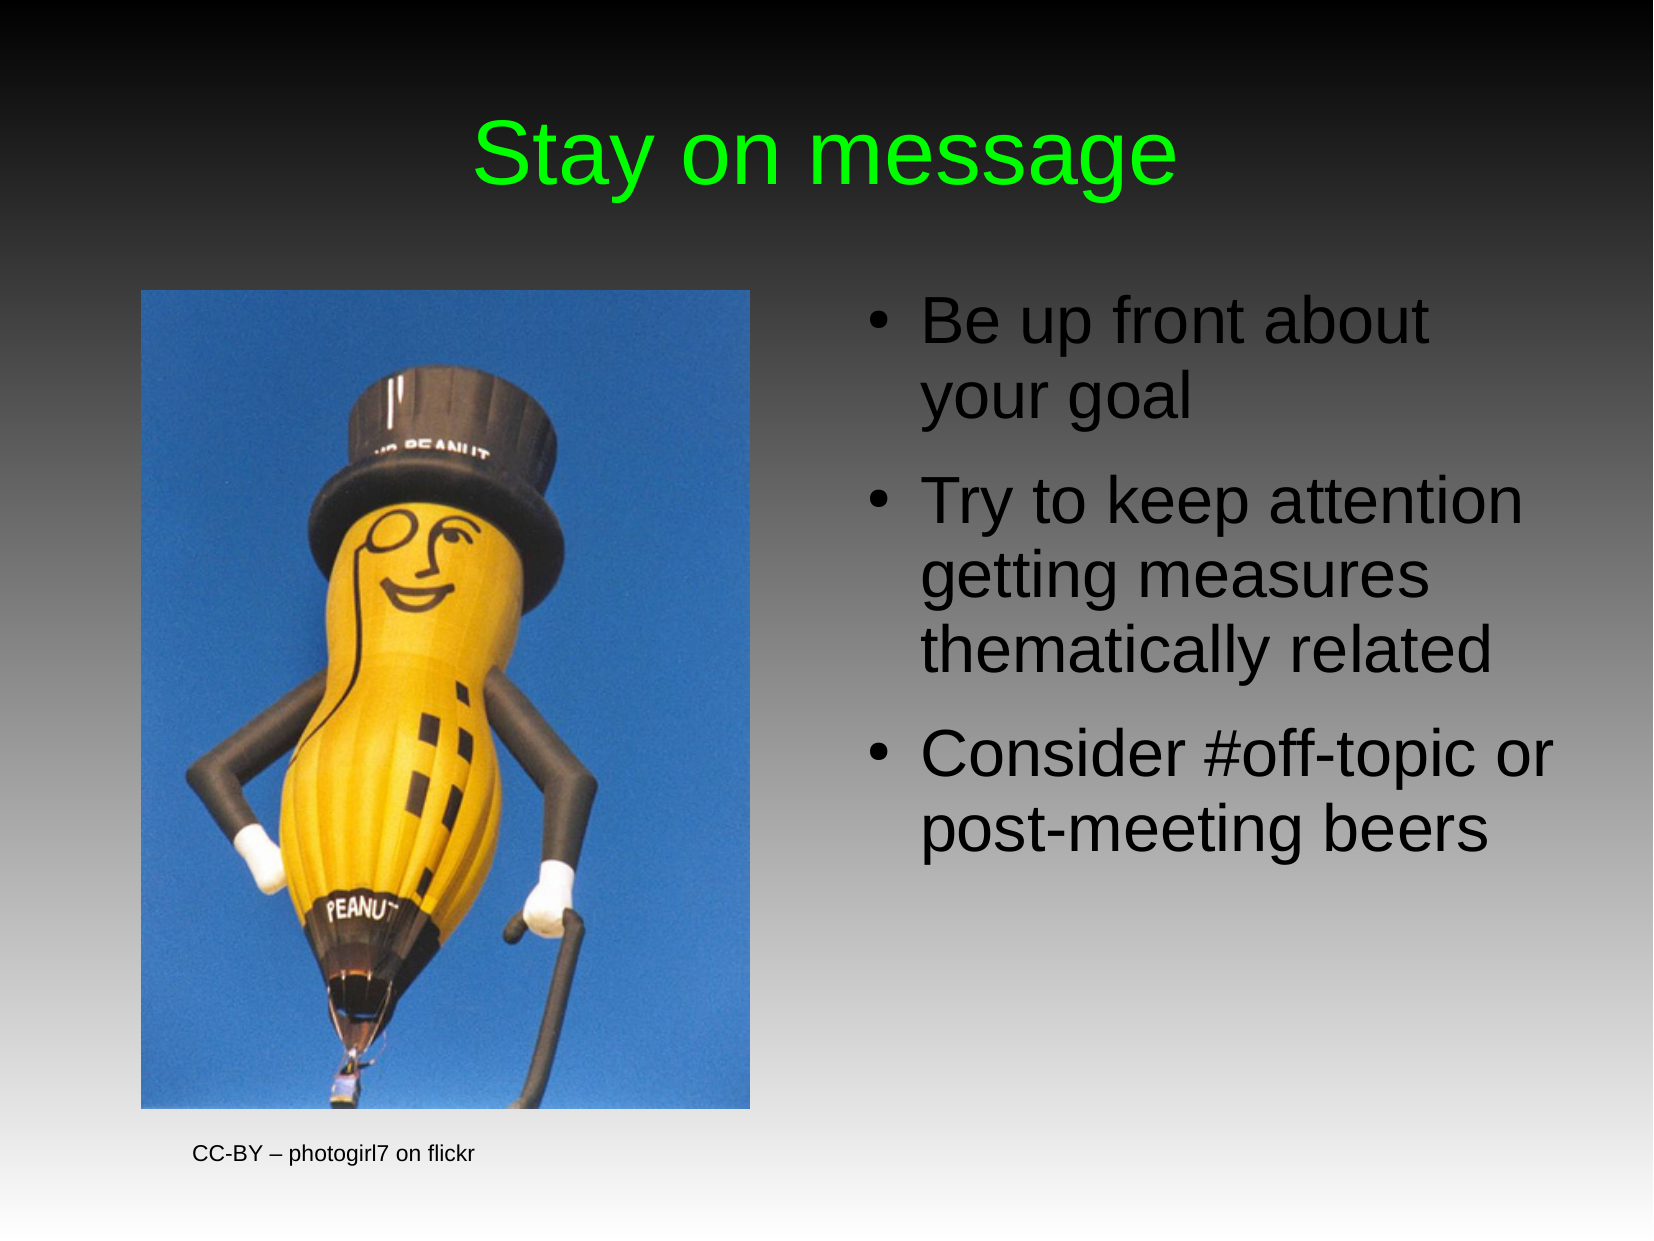

# Stay on message
Be up front about your goal
Try to keep attention getting measures thematically related
Consider #off-topic or post-meeting beers
CC-BY – photogirl7 on flickr